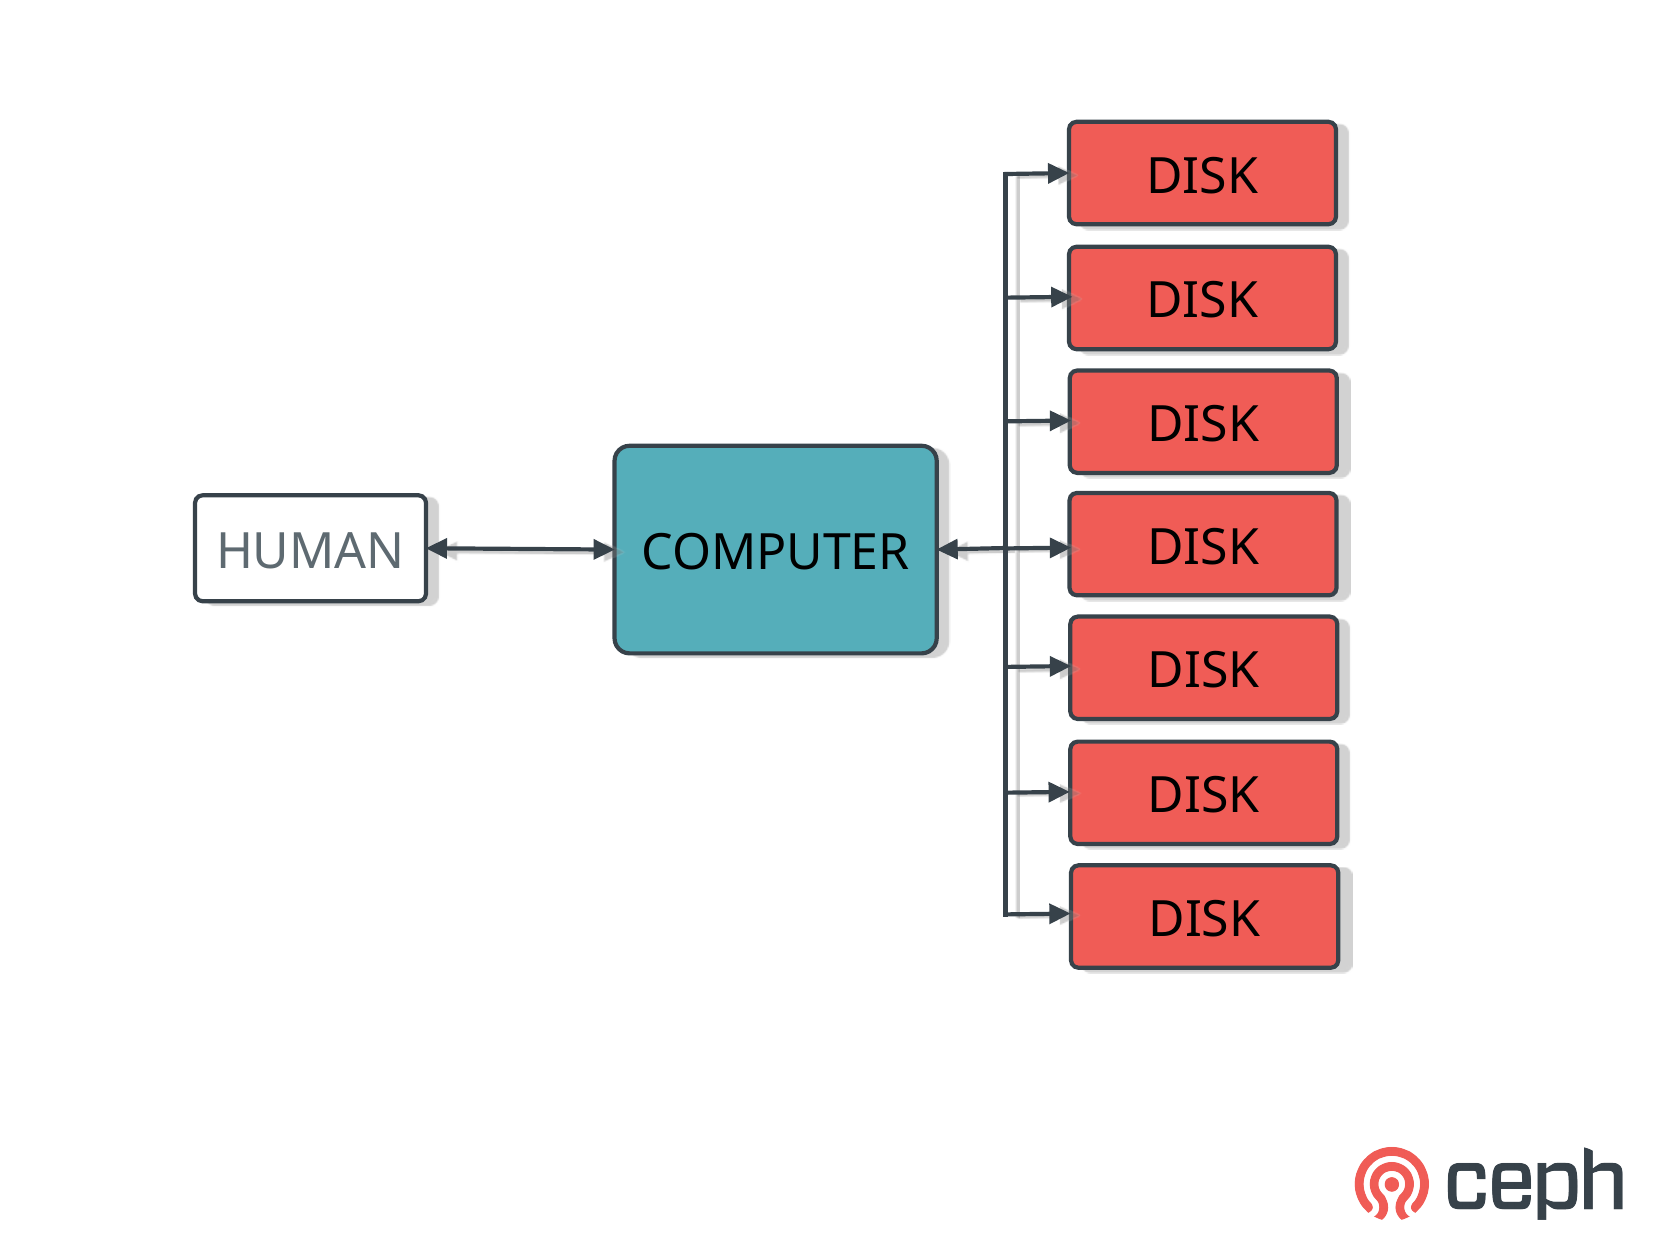

DISK
DISK
DISK
COMPUTER
DISK
HUMAN
DISK
DISK
DISK